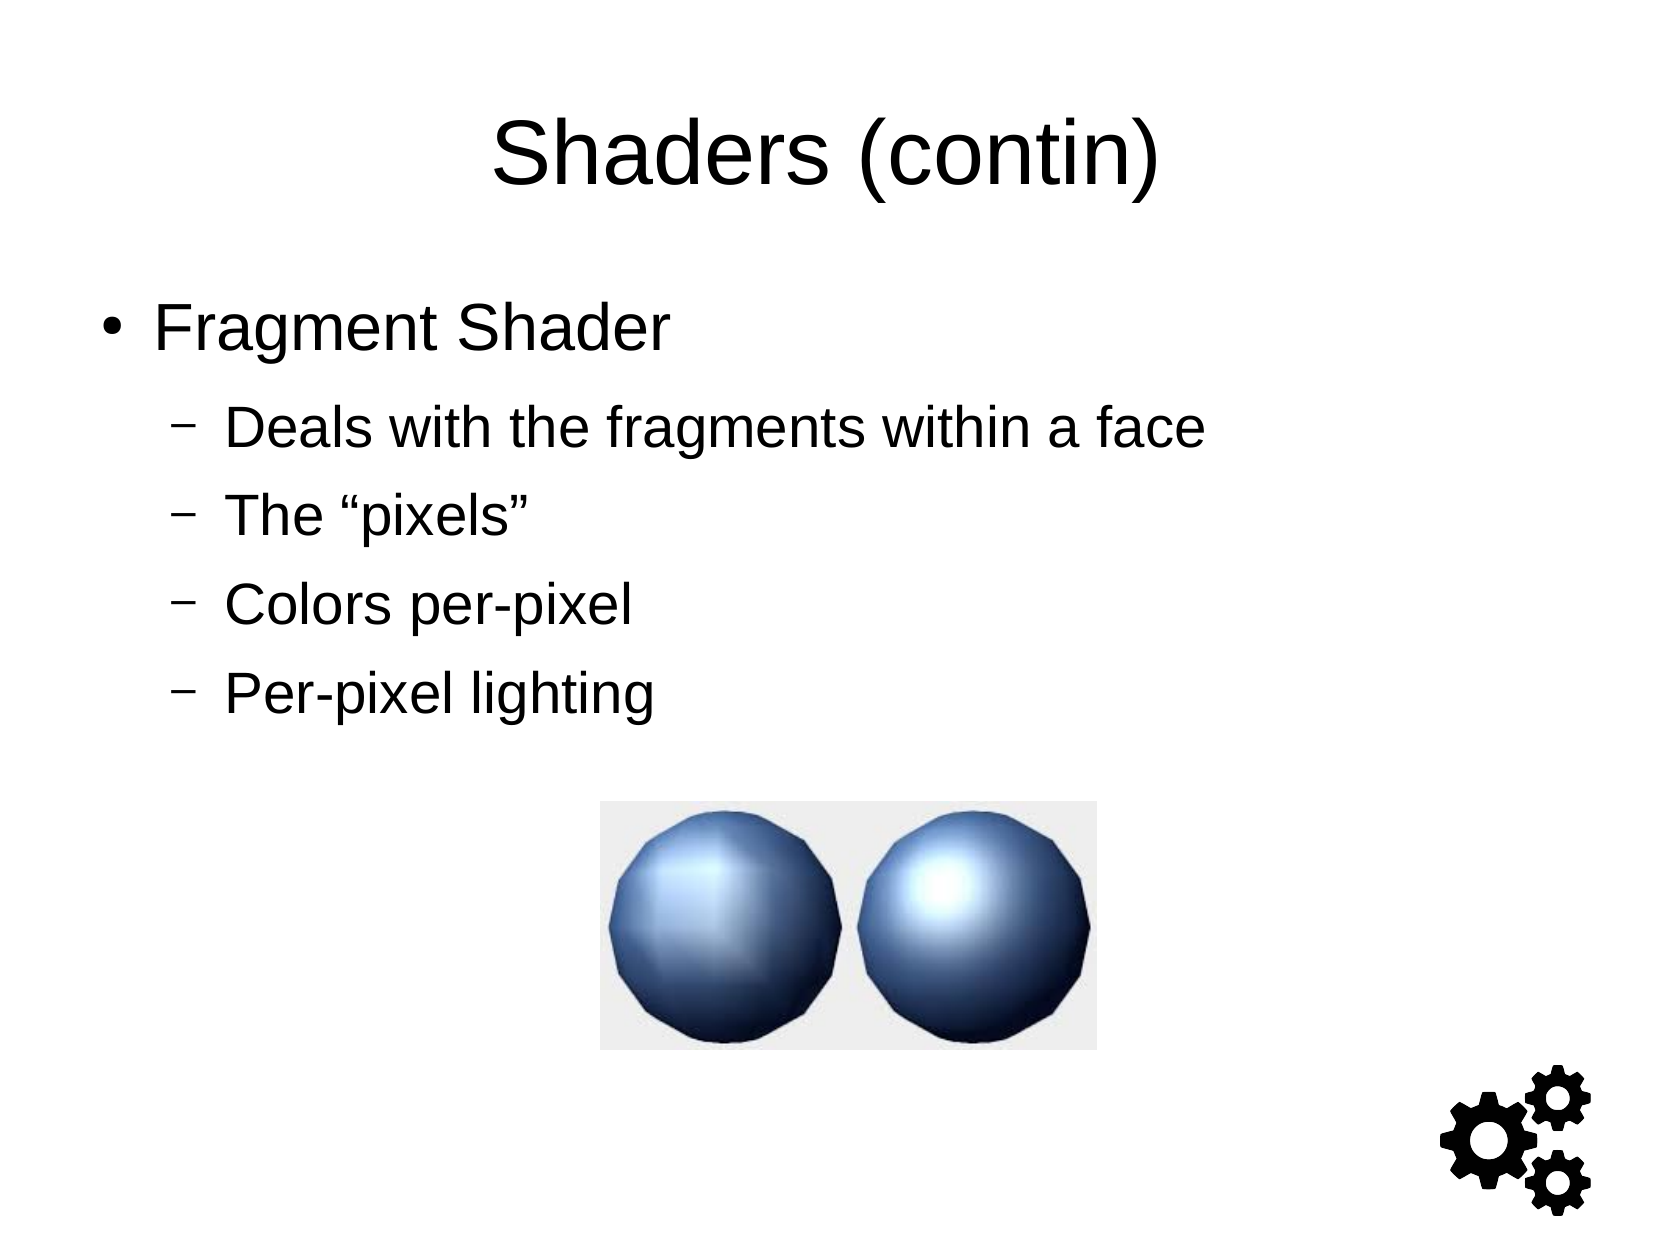

# Shaders (contin)
Fragment Shader
Deals with the fragments within a face
The “pixels”
Colors per-pixel
Per-pixel lighting